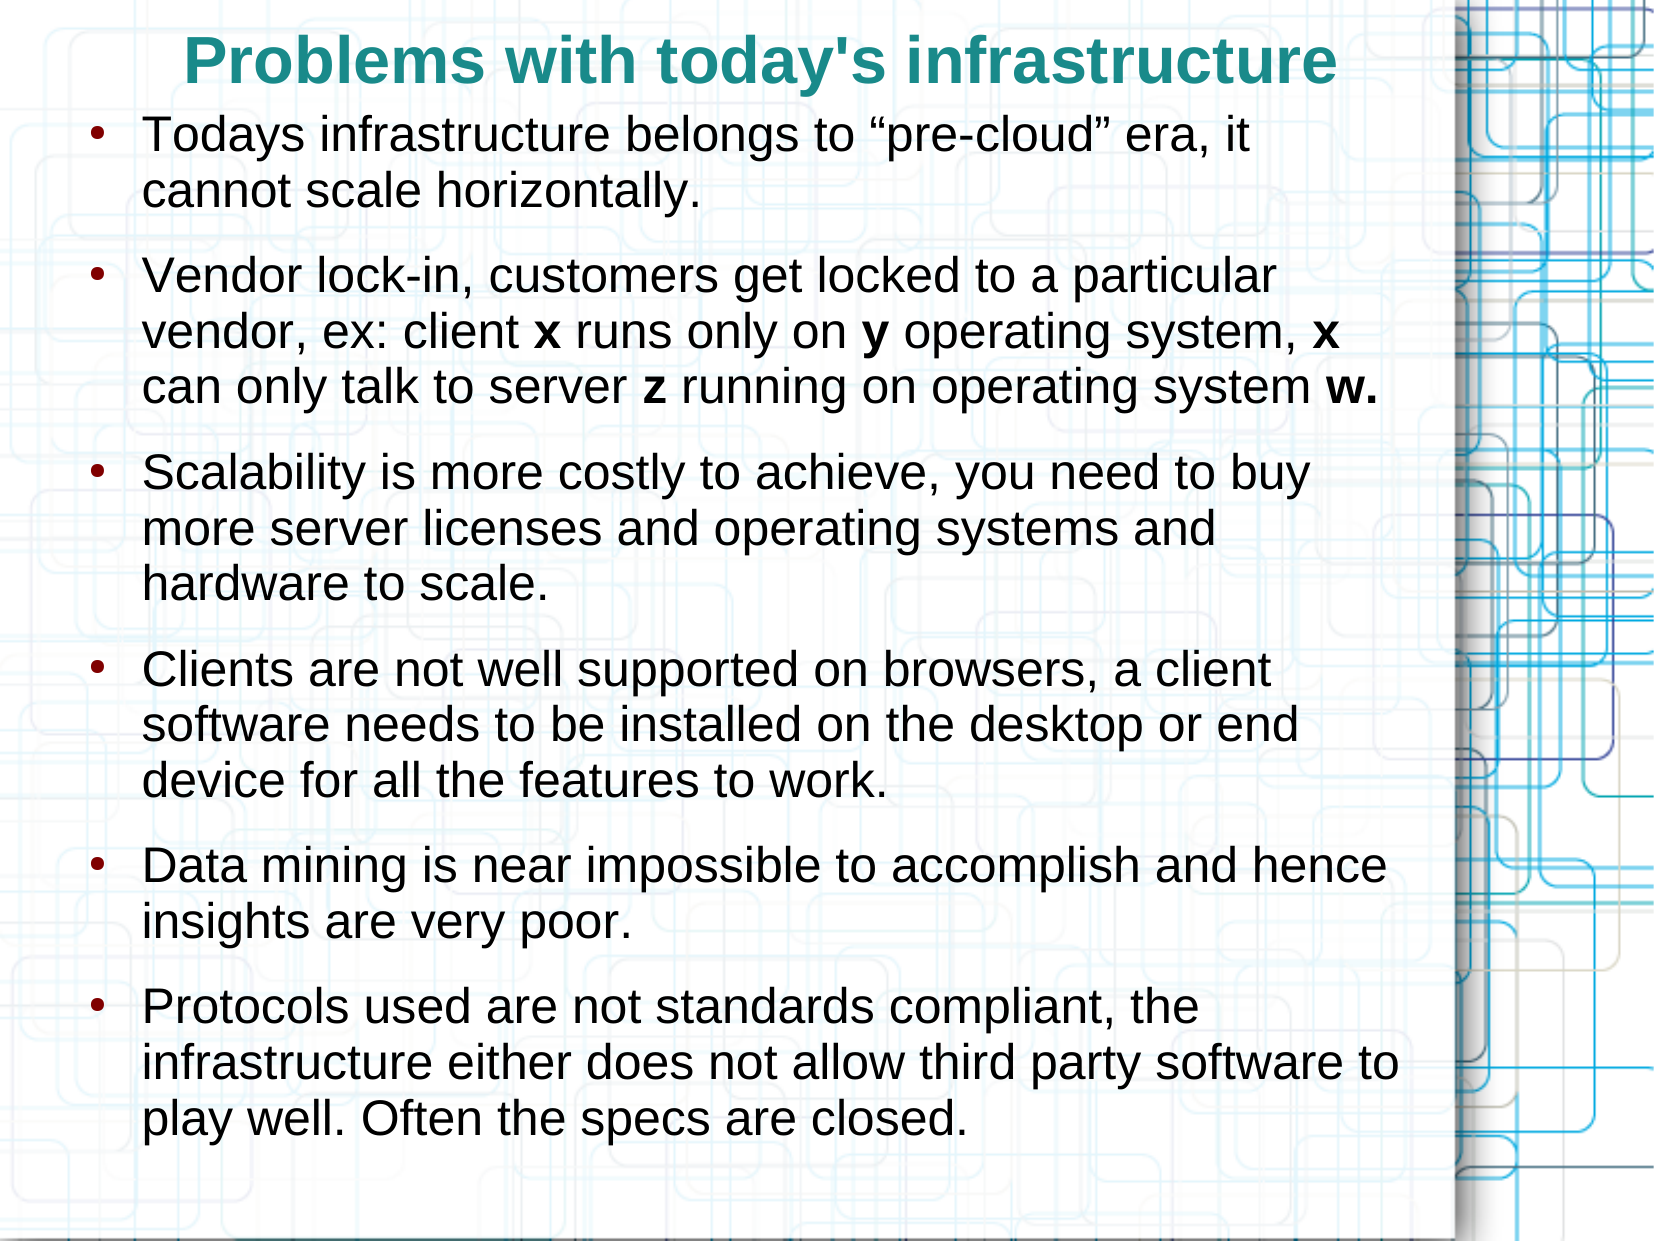

# Problems with today's infrastructure
Todays infrastructure belongs to “pre-cloud” era, it cannot scale horizontally.
Vendor lock-in, customers get locked to a particular vendor, ex: client x runs only on y operating system, x can only talk to server z running on operating system w.
Scalability is more costly to achieve, you need to buy more server licenses and operating systems and hardware to scale.
Clients are not well supported on browsers, a client software needs to be installed on the desktop or end device for all the features to work.
Data mining is near impossible to accomplish and hence insights are very poor.
Protocols used are not standards compliant, the infrastructure either does not allow third party software to play well. Often the specs are closed.